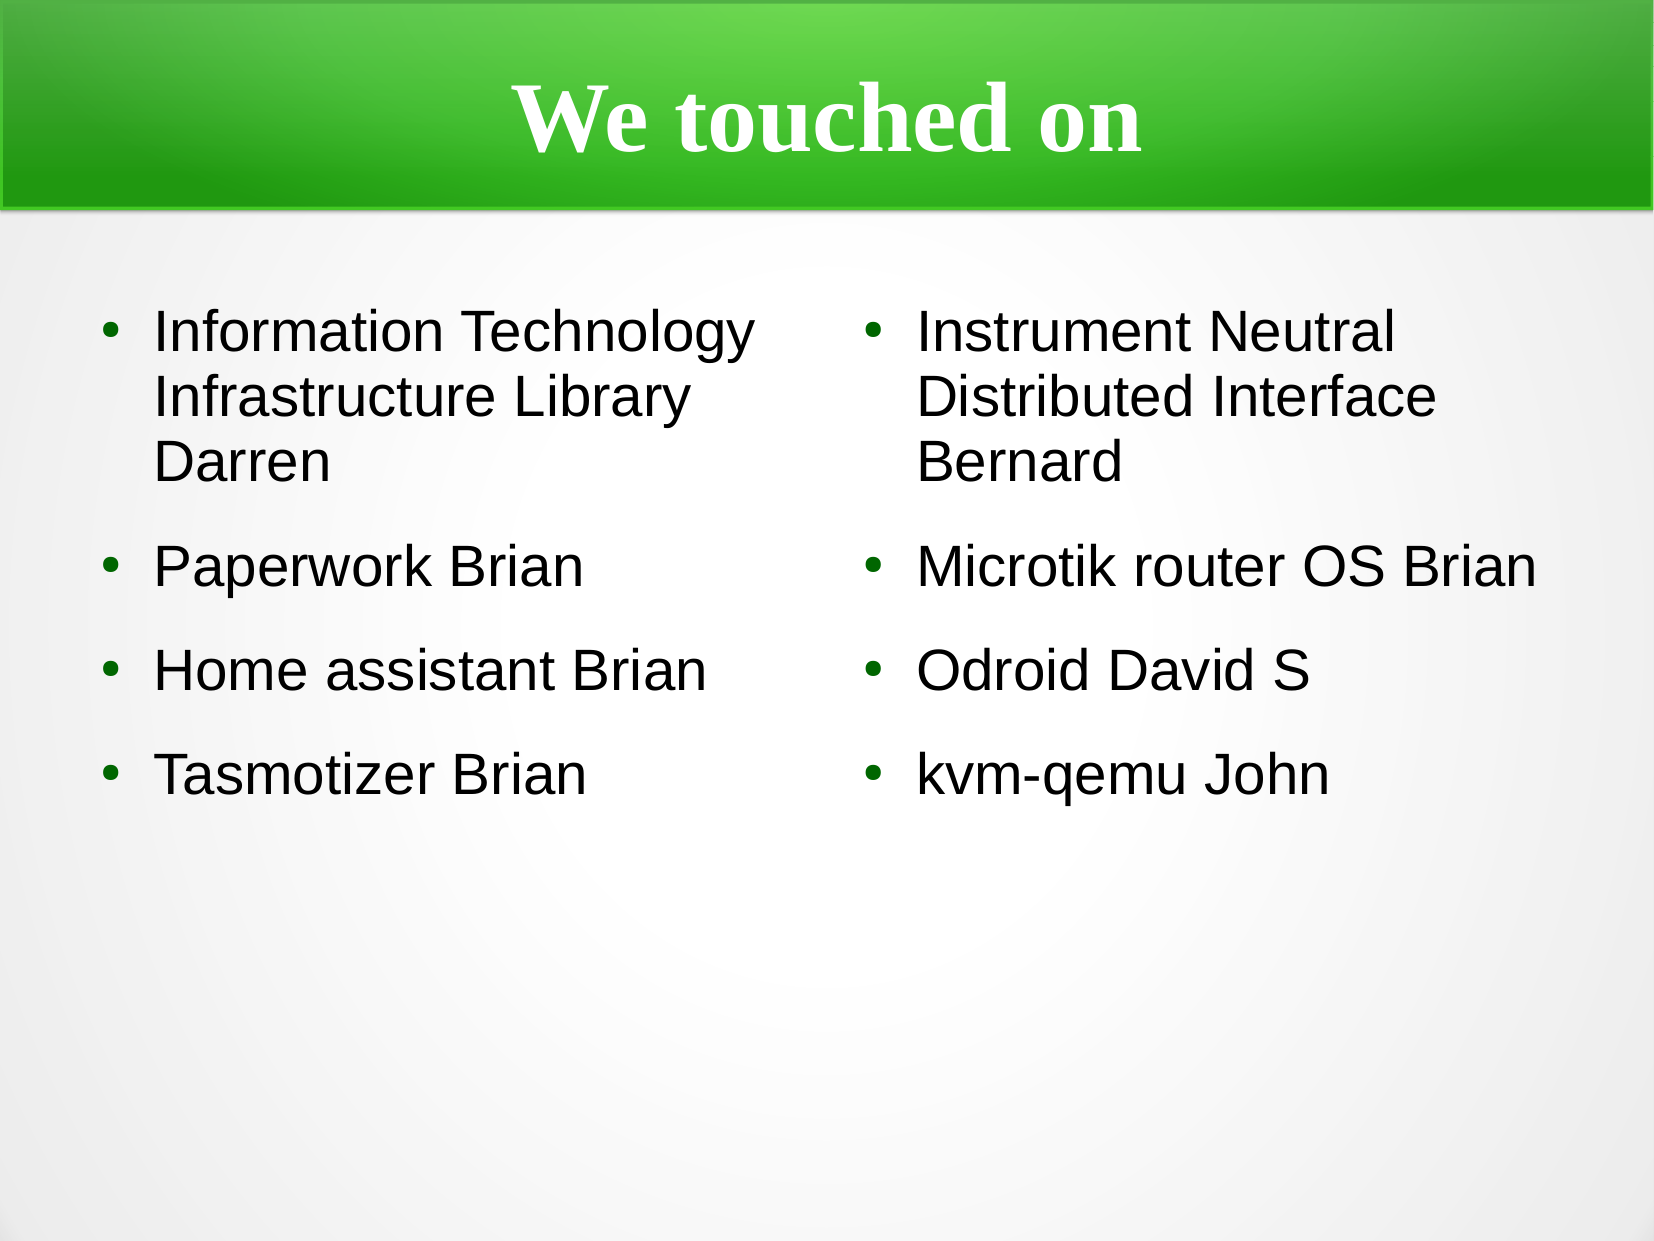

# We touched on
Information Technology Infrastructure Library Darren
Paperwork Brian
Home assistant Brian
Tasmotizer Brian
Instrument Neutral Distributed Interface Bernard
Microtik router OS Brian
Odroid David S
kvm-qemu John